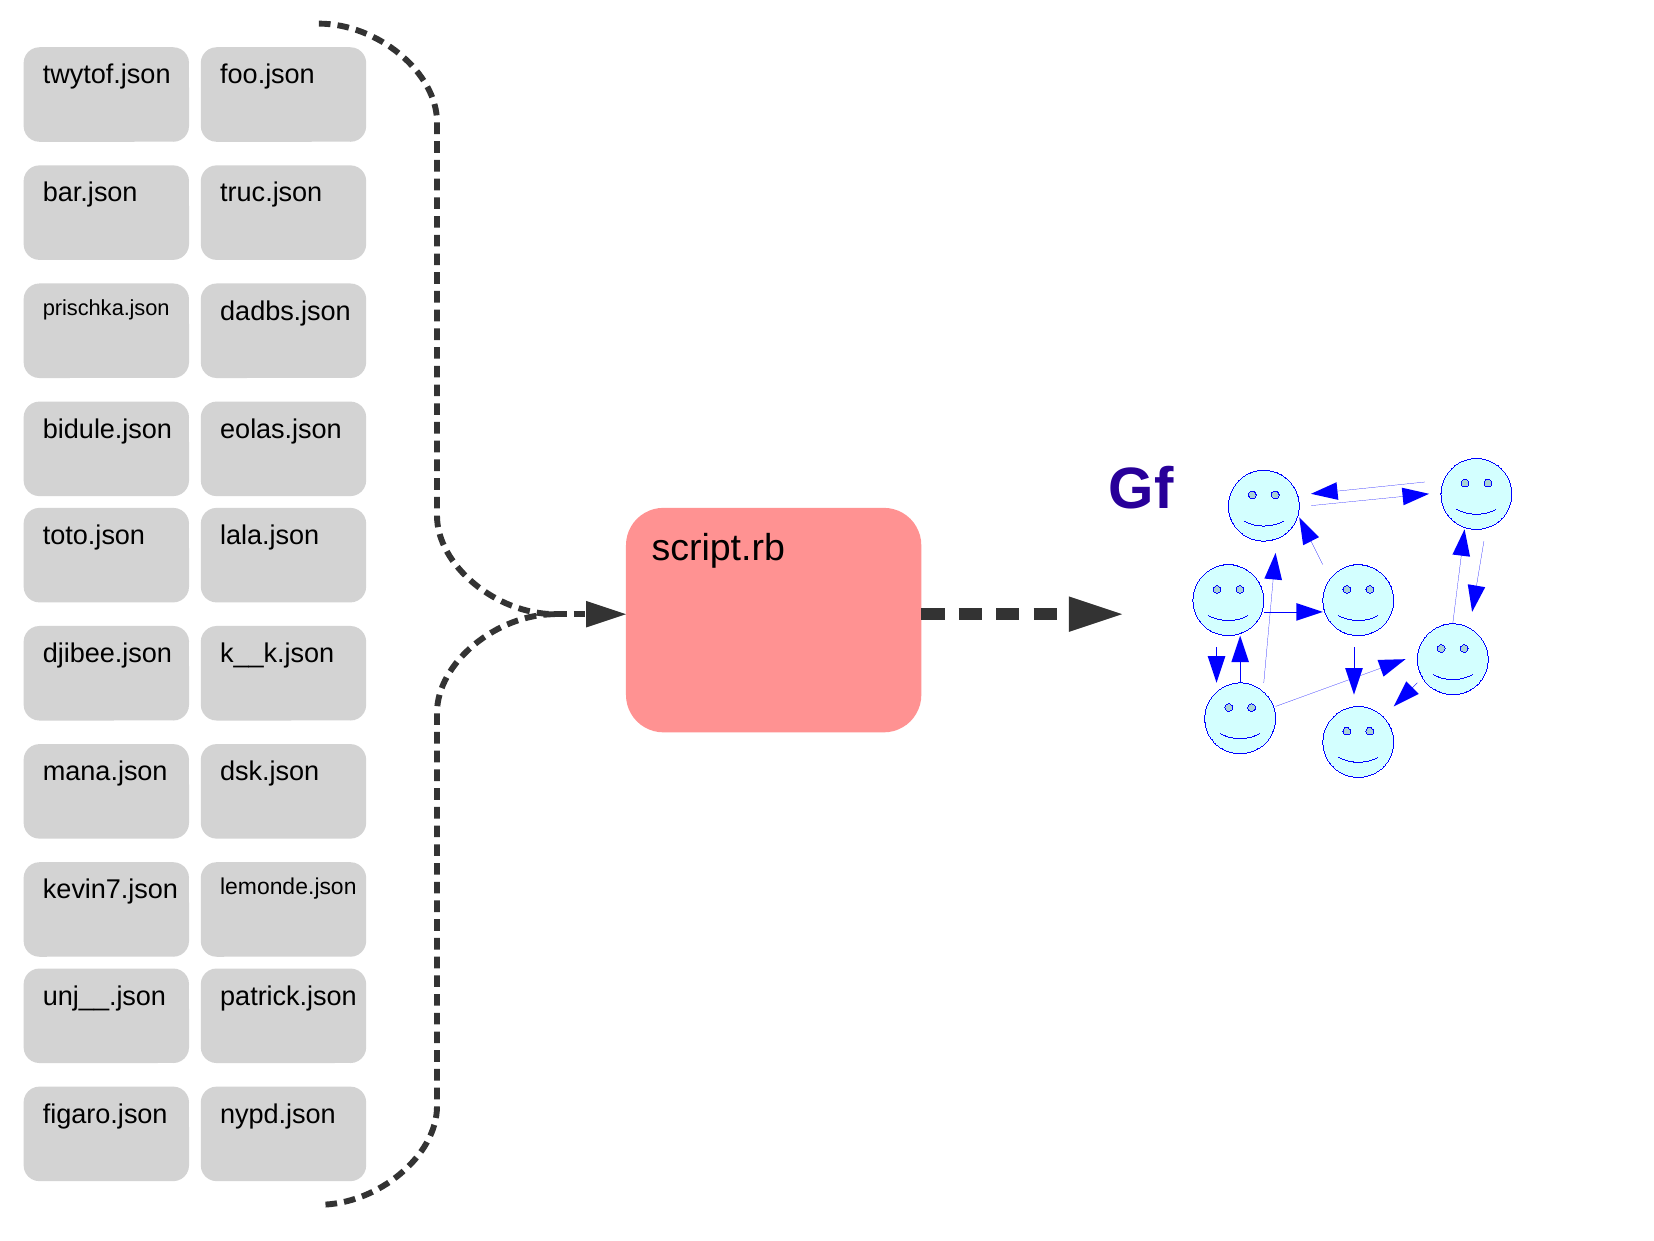

twytof.json
foo.json
bar.json
truc.json
prischka.json
dadbs.json
bidule.json
eolas.json
Gf
toto.json
lala.json
script.rb
djibee.json
k__k.json
mana.json
dsk.json
kevin7.json
lemonde.json
unj__.json
patrick.json
figaro.json
nypd.json